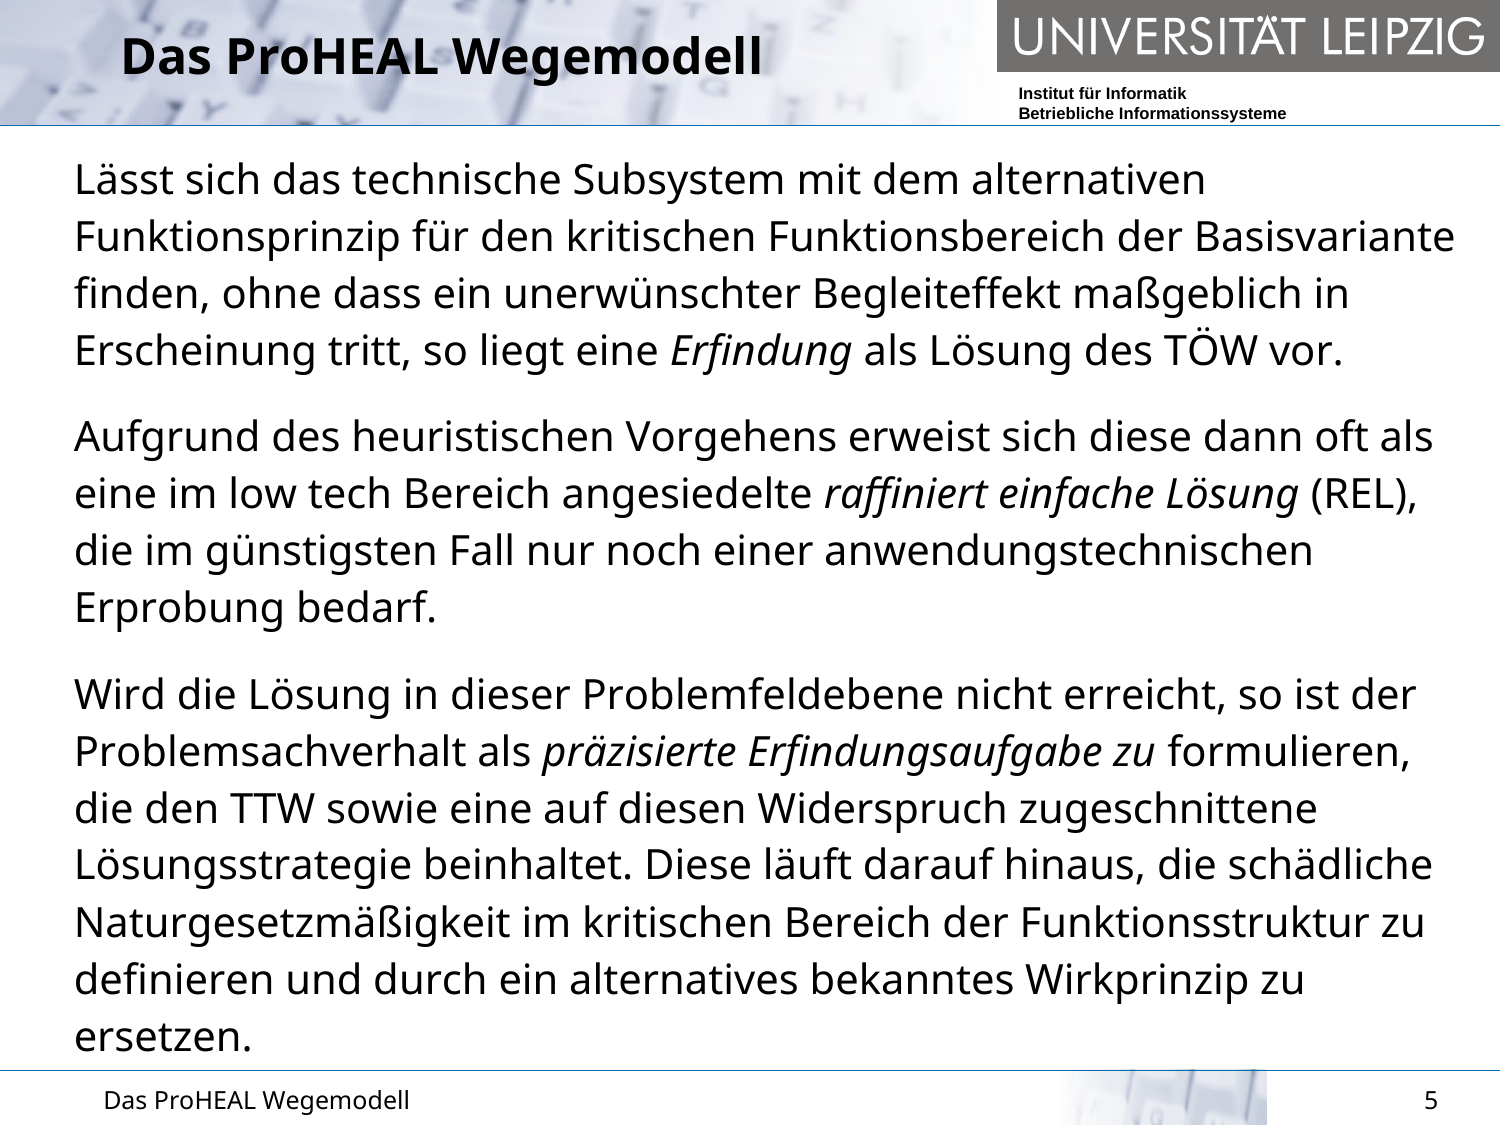

Das ProHEAL Wegemodell
# Lässt sich das technische Subsystem mit dem alternativen Funktionsprinzip für den kritischen Funktionsbereich der Basisvariante finden, ohne dass ein unerwünschter Begleiteffekt maßgeblich in Erscheinung tritt, so liegt eine Erfindung als Lösung des TÖW vor.
Aufgrund des heuristischen Vorgehens erweist sich diese dann oft als eine im low tech Bereich angesiedelte raffiniert einfache Lösung (REL), die im günstigsten Fall nur noch einer anwendungstechnischen Erprobung bedarf.
Wird die Lösung in dieser Problemfeldebene nicht erreicht, so ist der Problemsachverhalt als präzisierte Erfindungsaufgabe zu formulieren, die den TTW sowie eine auf diesen Widerspruch zugeschnittene Lösungsstrategie beinhaltet. Diese läuft darauf hinaus, die schädliche Naturgesetzmäßigkeit im kritischen Bereich der Funktionsstruktur zu definieren und durch ein alternatives bekanntes Wirkprinzip zu ersetzen.
Das ProHEAL Wegemodell
5